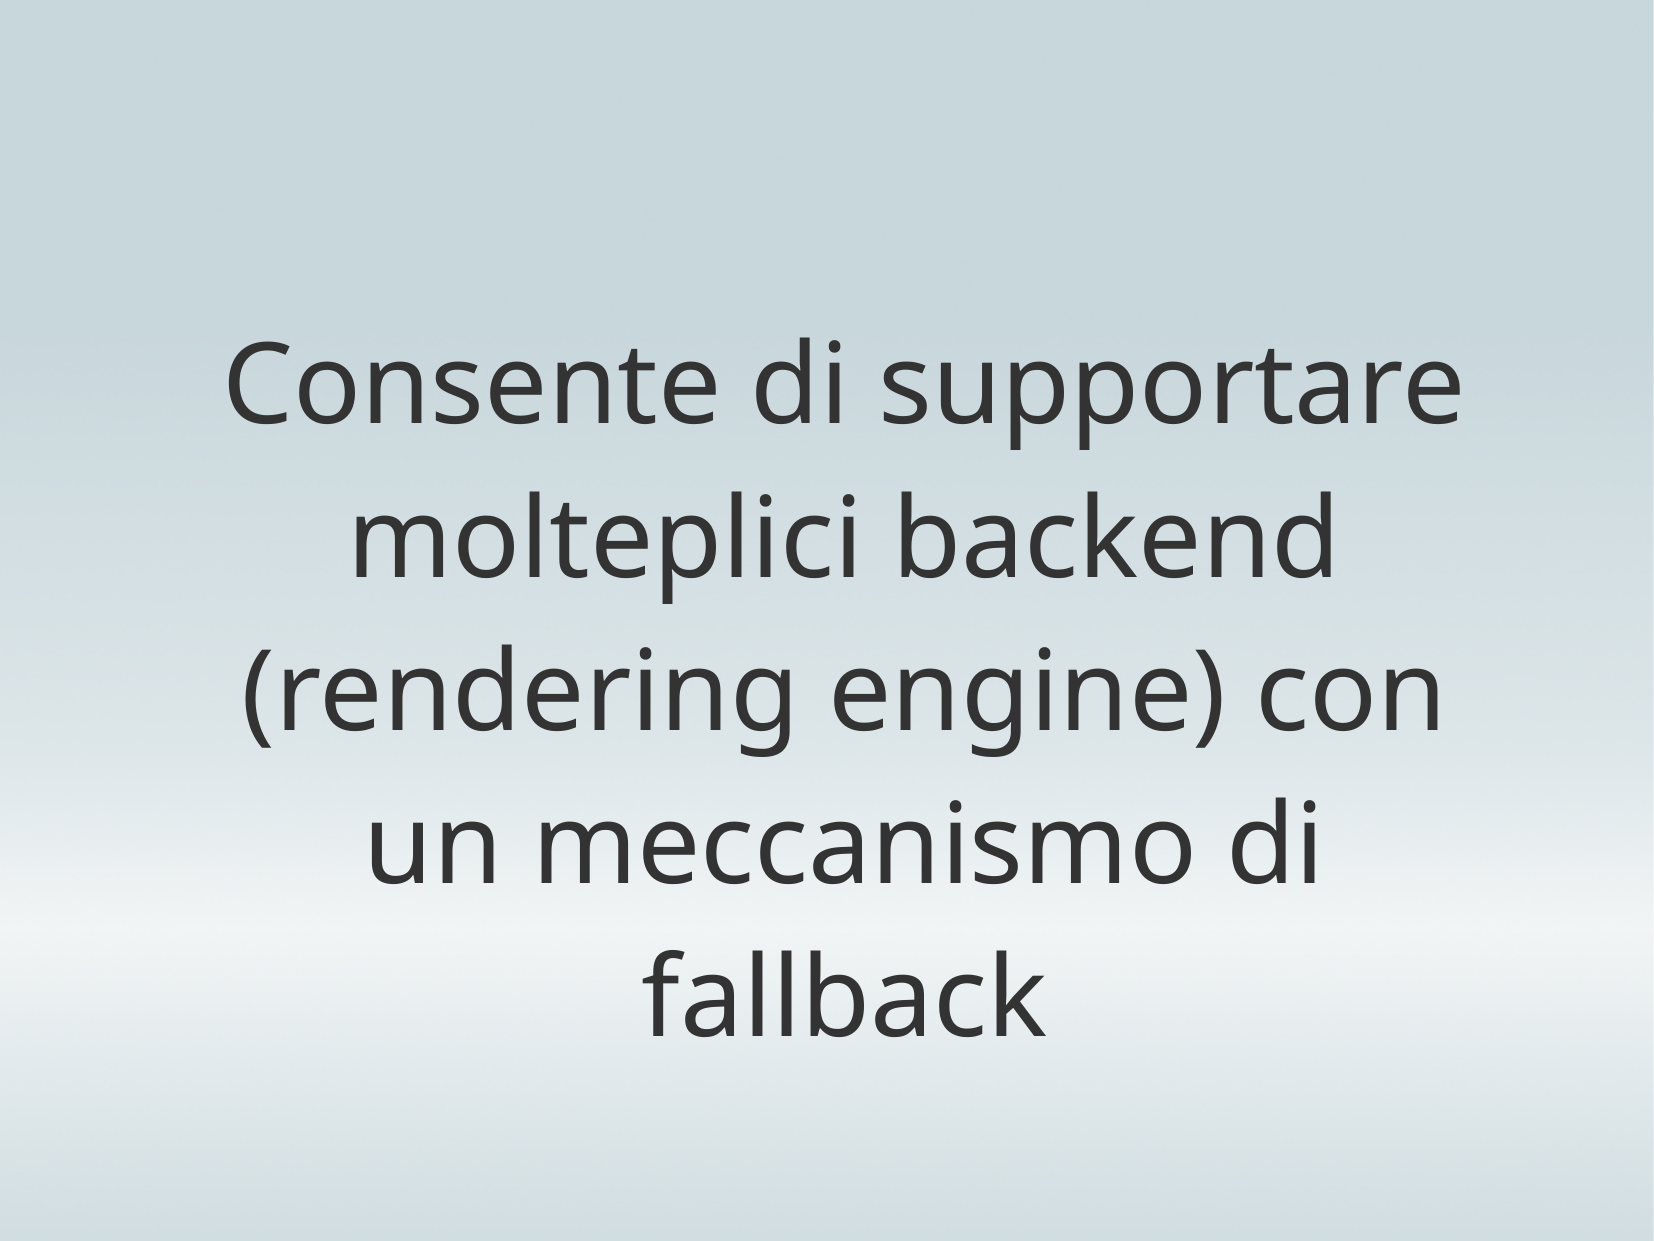

Consente di supportare molteplici backend (rendering engine) con un meccanismo di fallback